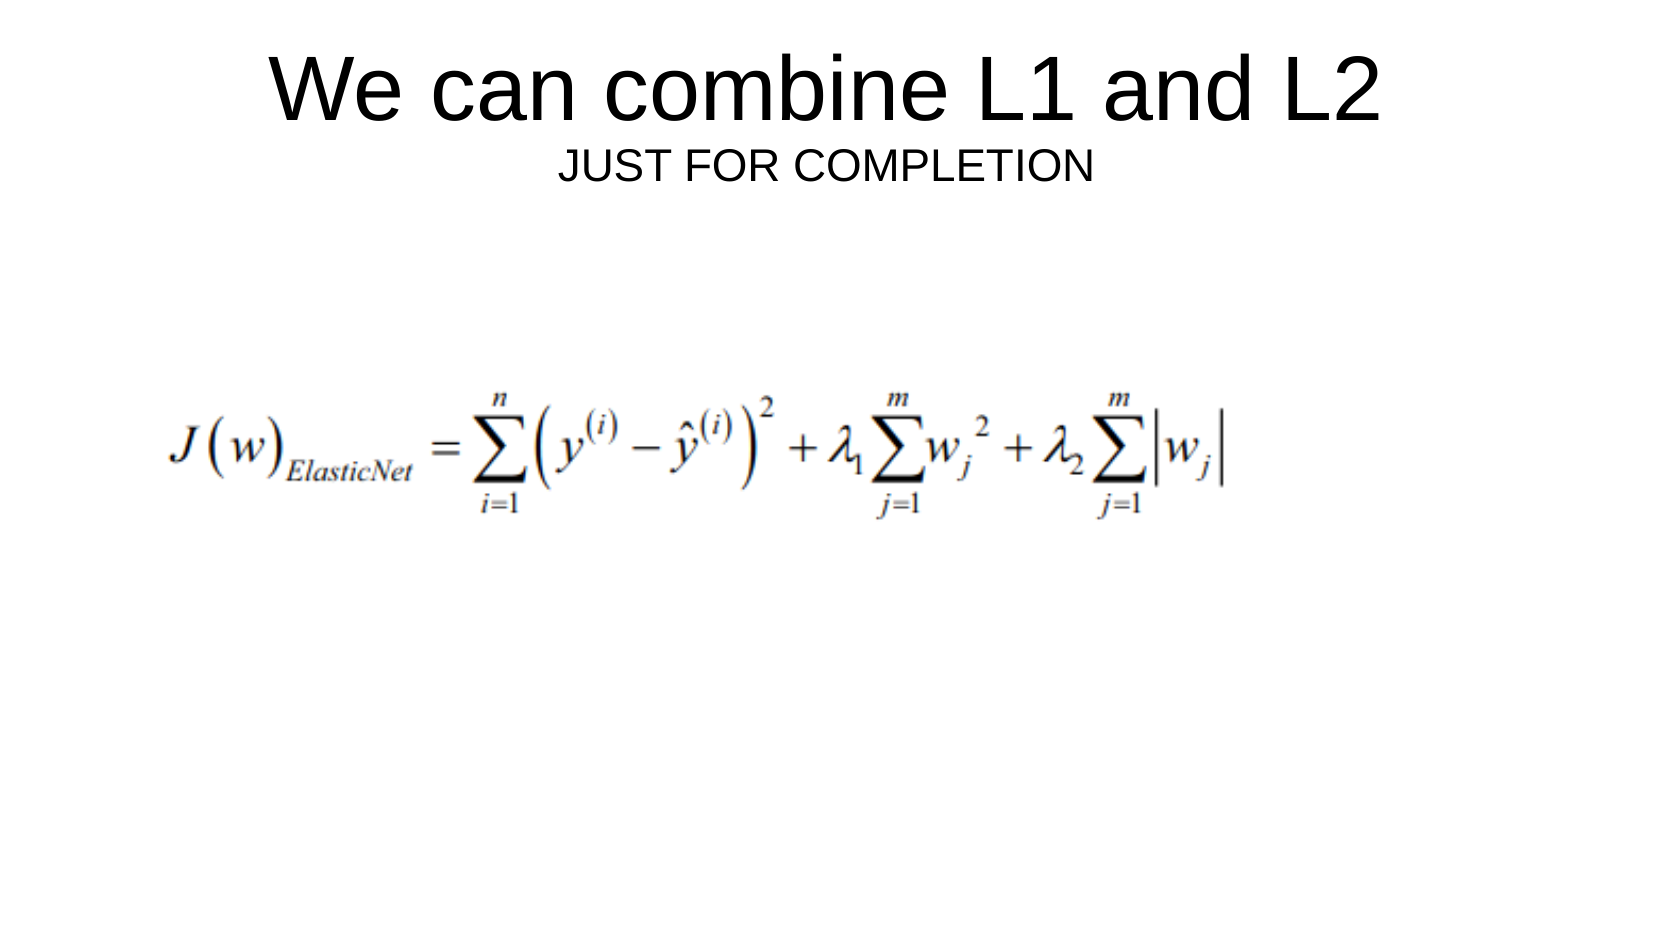

# We can combine L1 and L2 JUST FOR COMPLETION